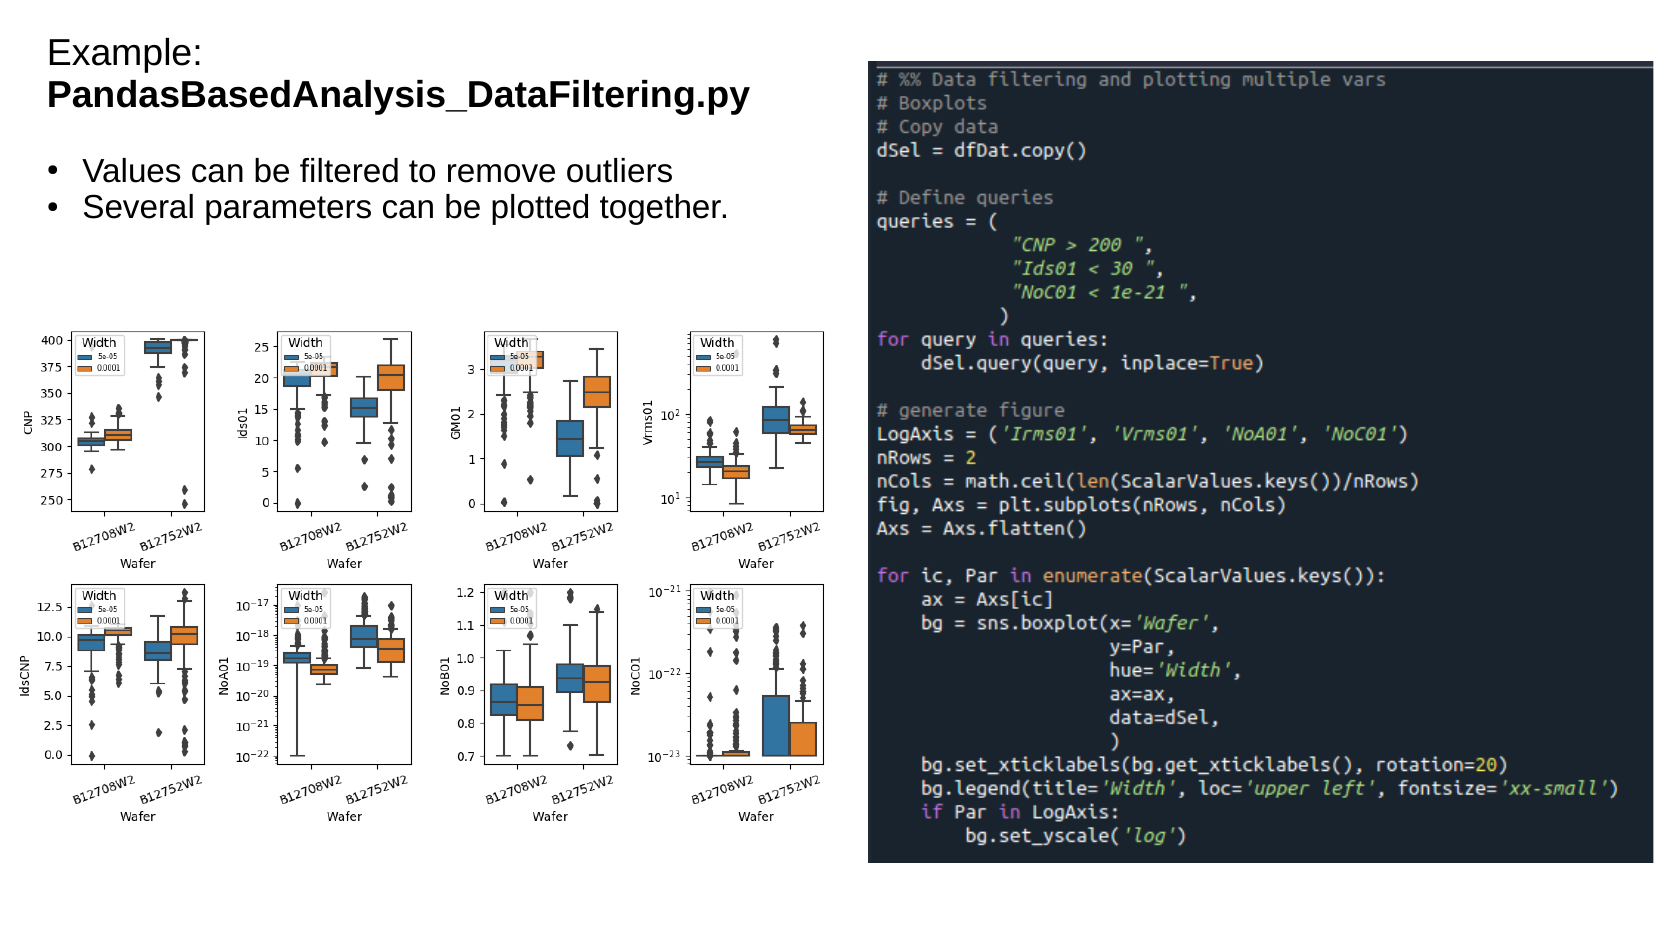

Example: PandasBasedAnalysis_DataFiltering.py
Values can be filtered to remove outliers
Several parameters can be plotted together.